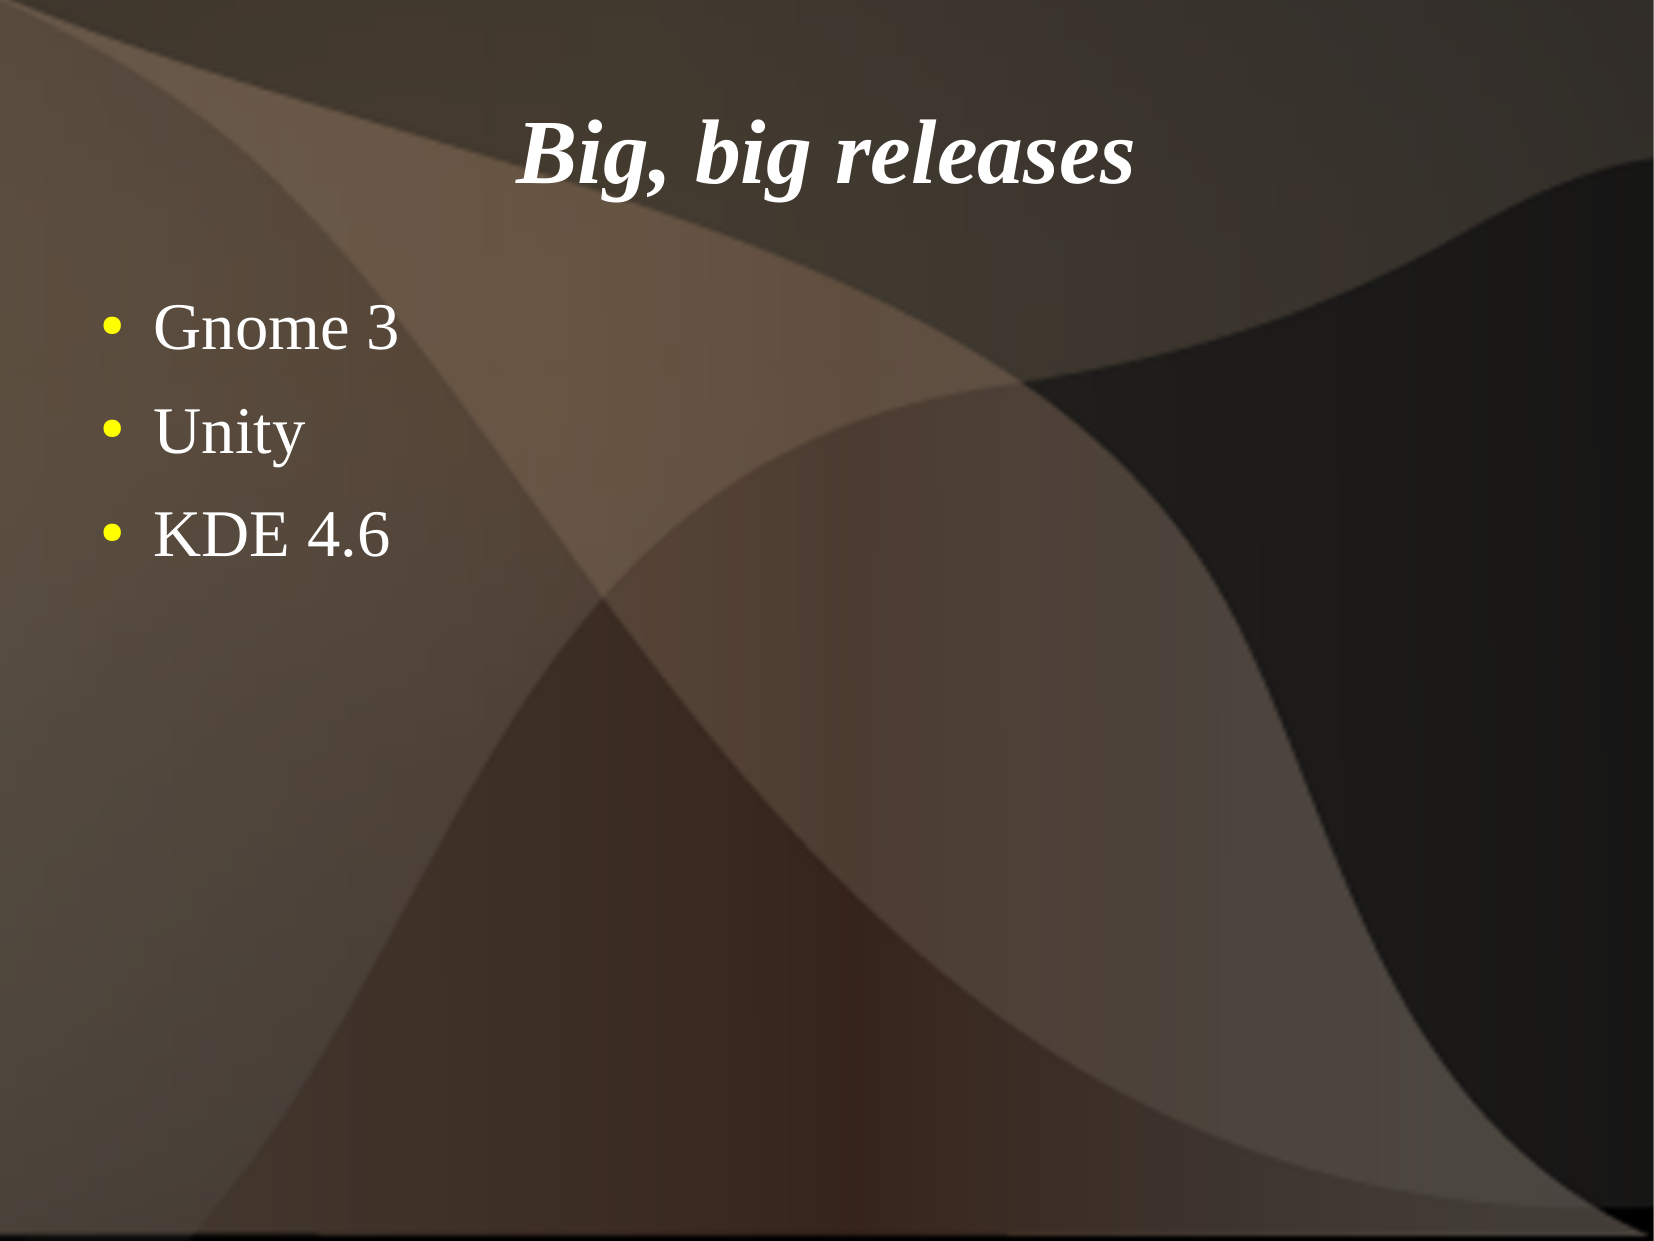

# Big, big releases
Gnome 3
Unity
KDE 4.6